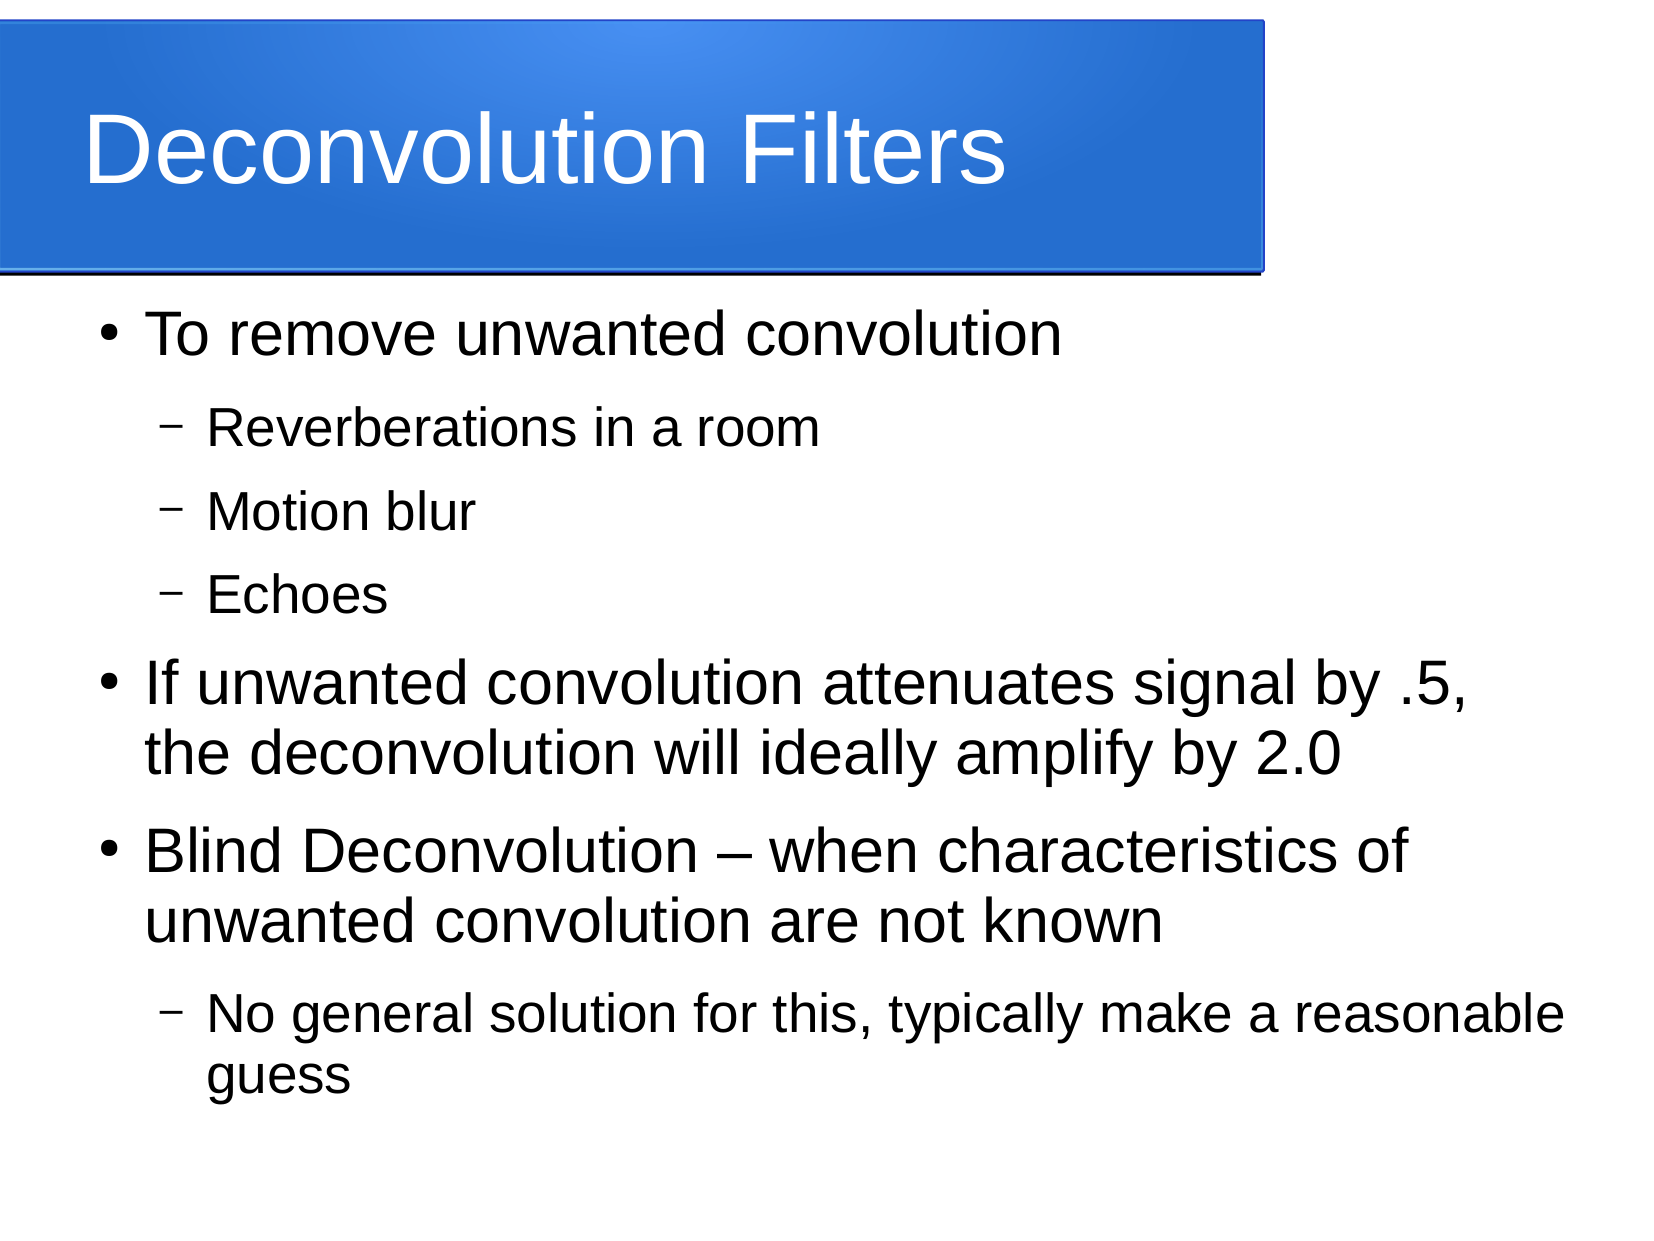

# Deconvolution Filters
To remove unwanted convolution
Reverberations in a room
Motion blur
Echoes
If unwanted convolution attenuates signal by .5, the deconvolution will ideally amplify by 2.0
Blind Deconvolution – when characteristics of unwanted convolution are not known
No general solution for this, typically make a reasonable guess